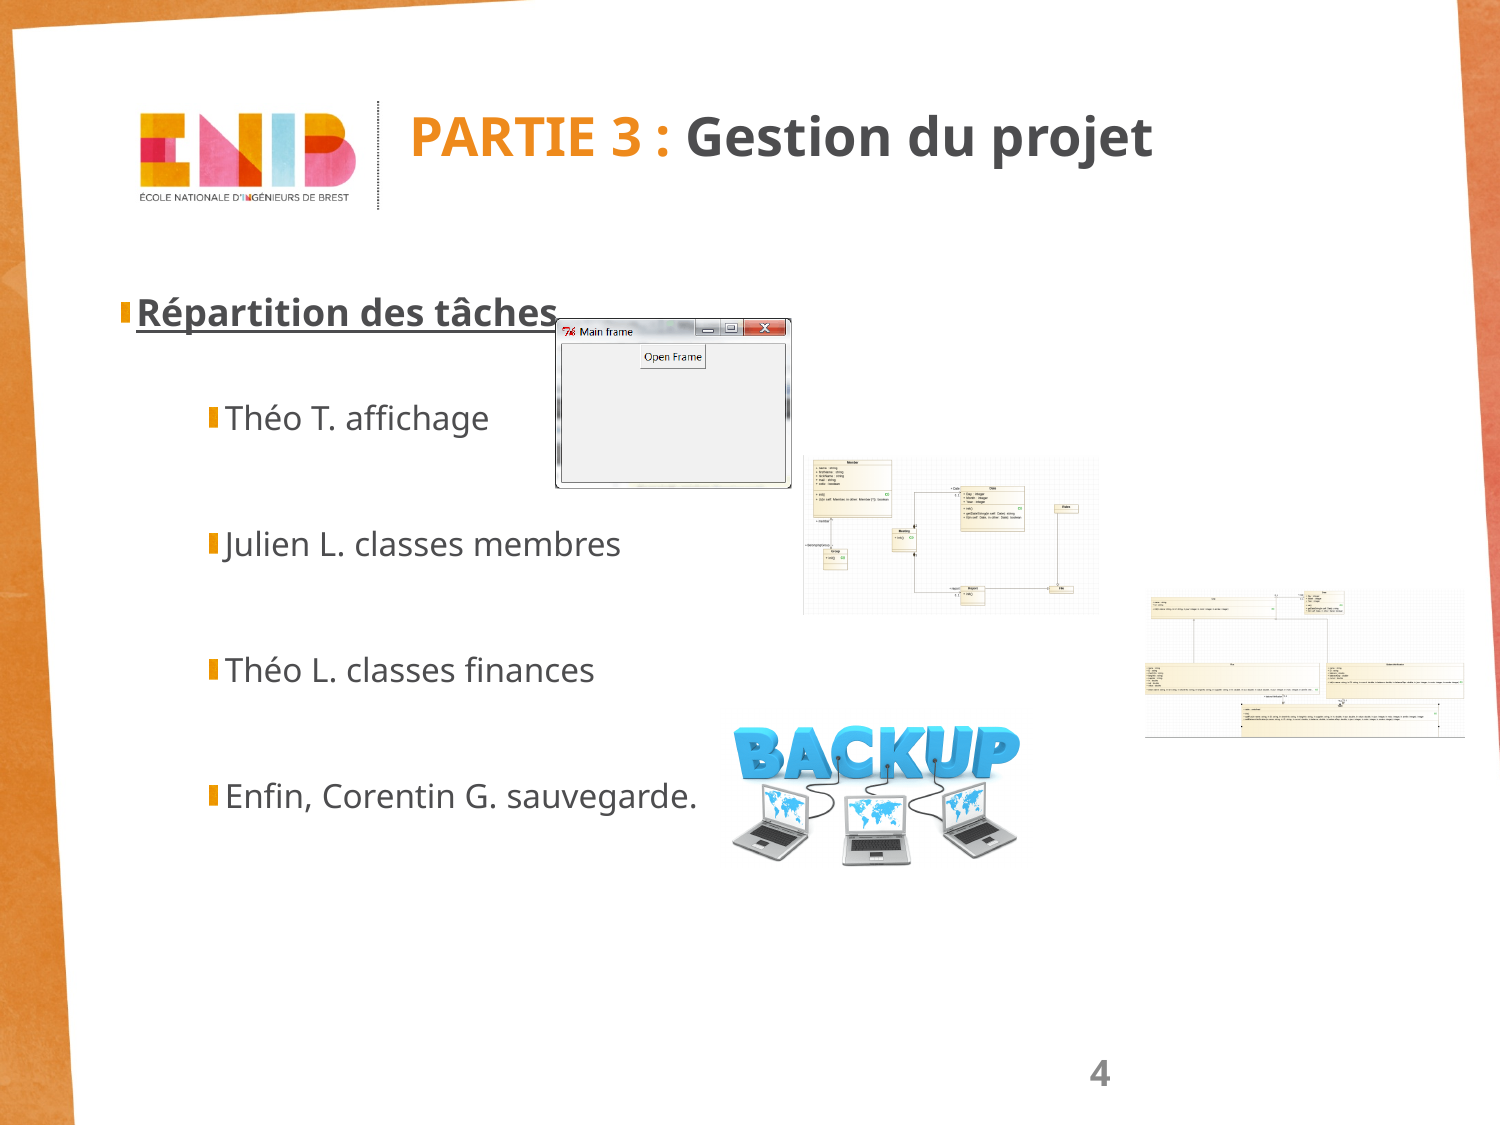

# PARTIE 3 : Gestion du projet
Répartition des tâches
Théo T. affichage
Julien L. classes membres
Théo L. classes finances
Enfin, Corentin G. sauvegarde.